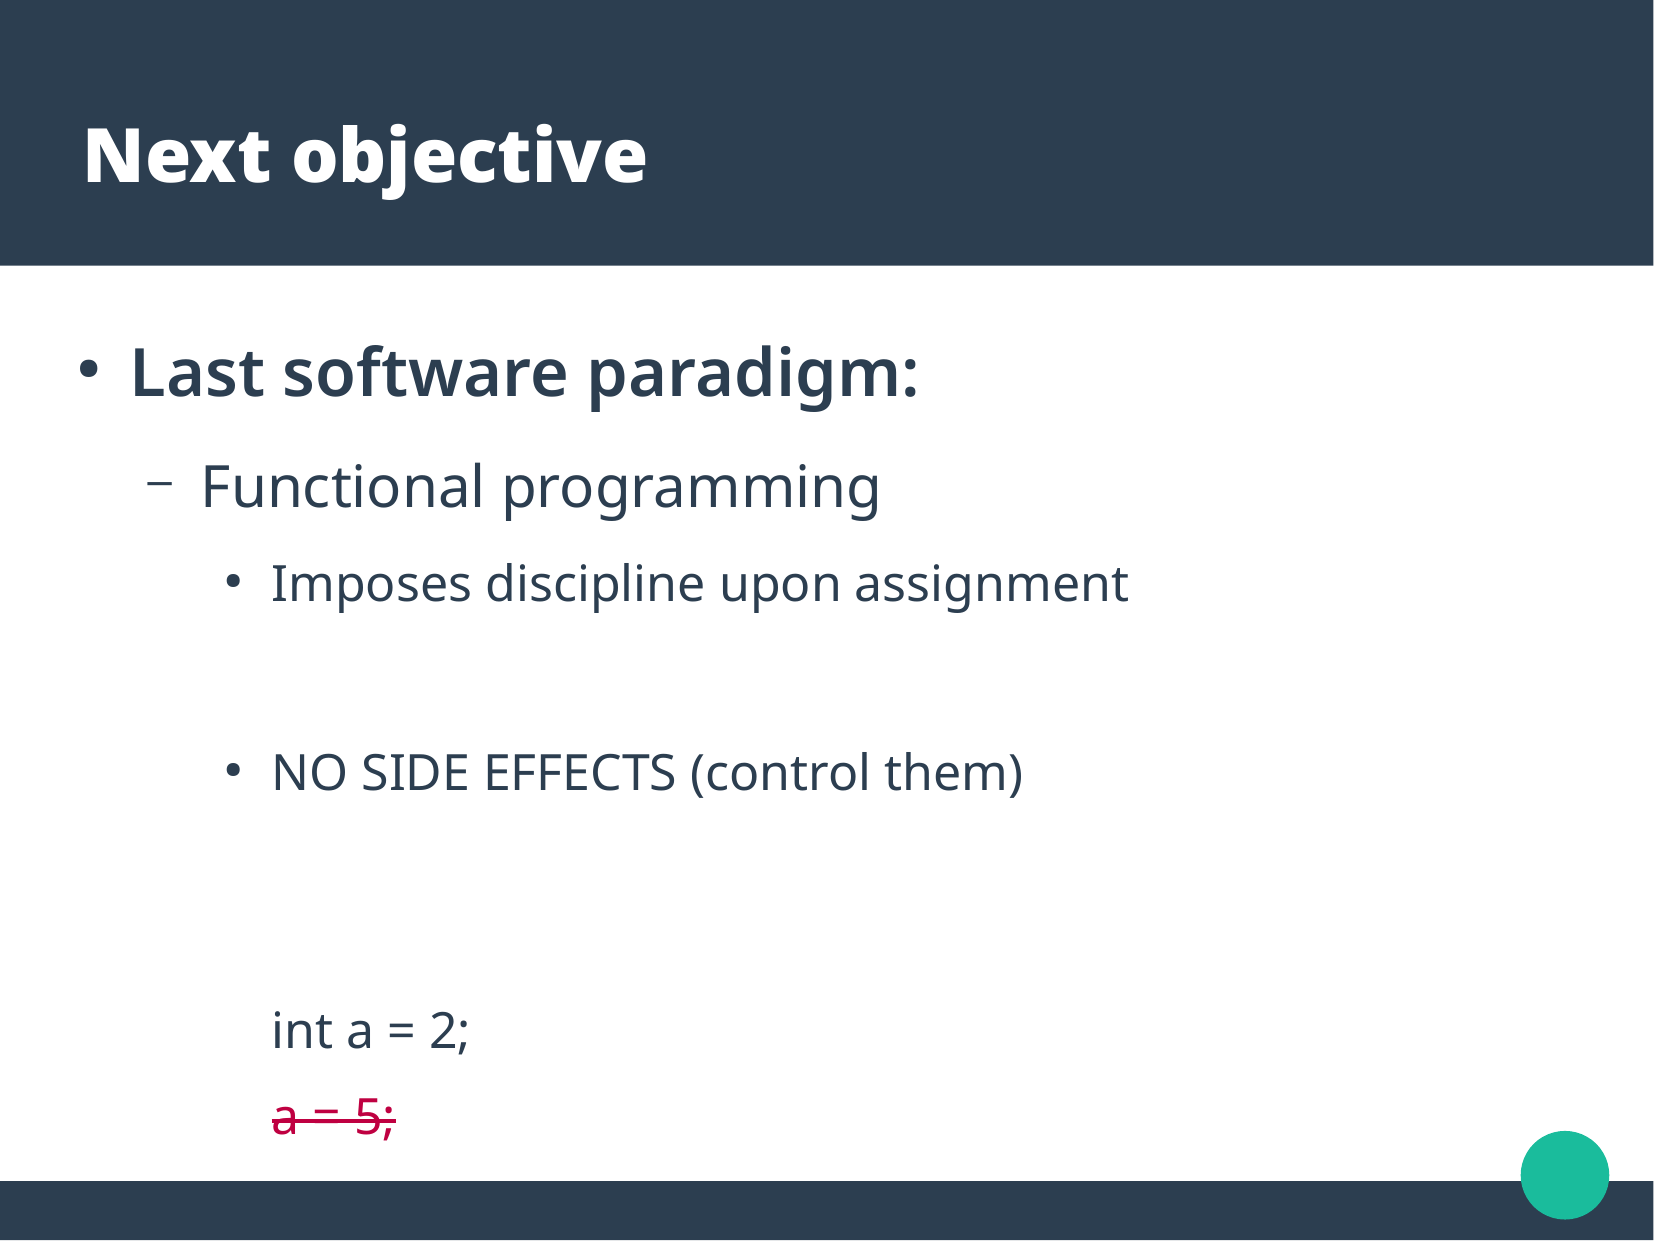

# Next objective
Last software paradigm:
Functional programming
Imposes discipline upon assignment
NO SIDE EFFECTS (control them)
int a = 2;
a = 5;